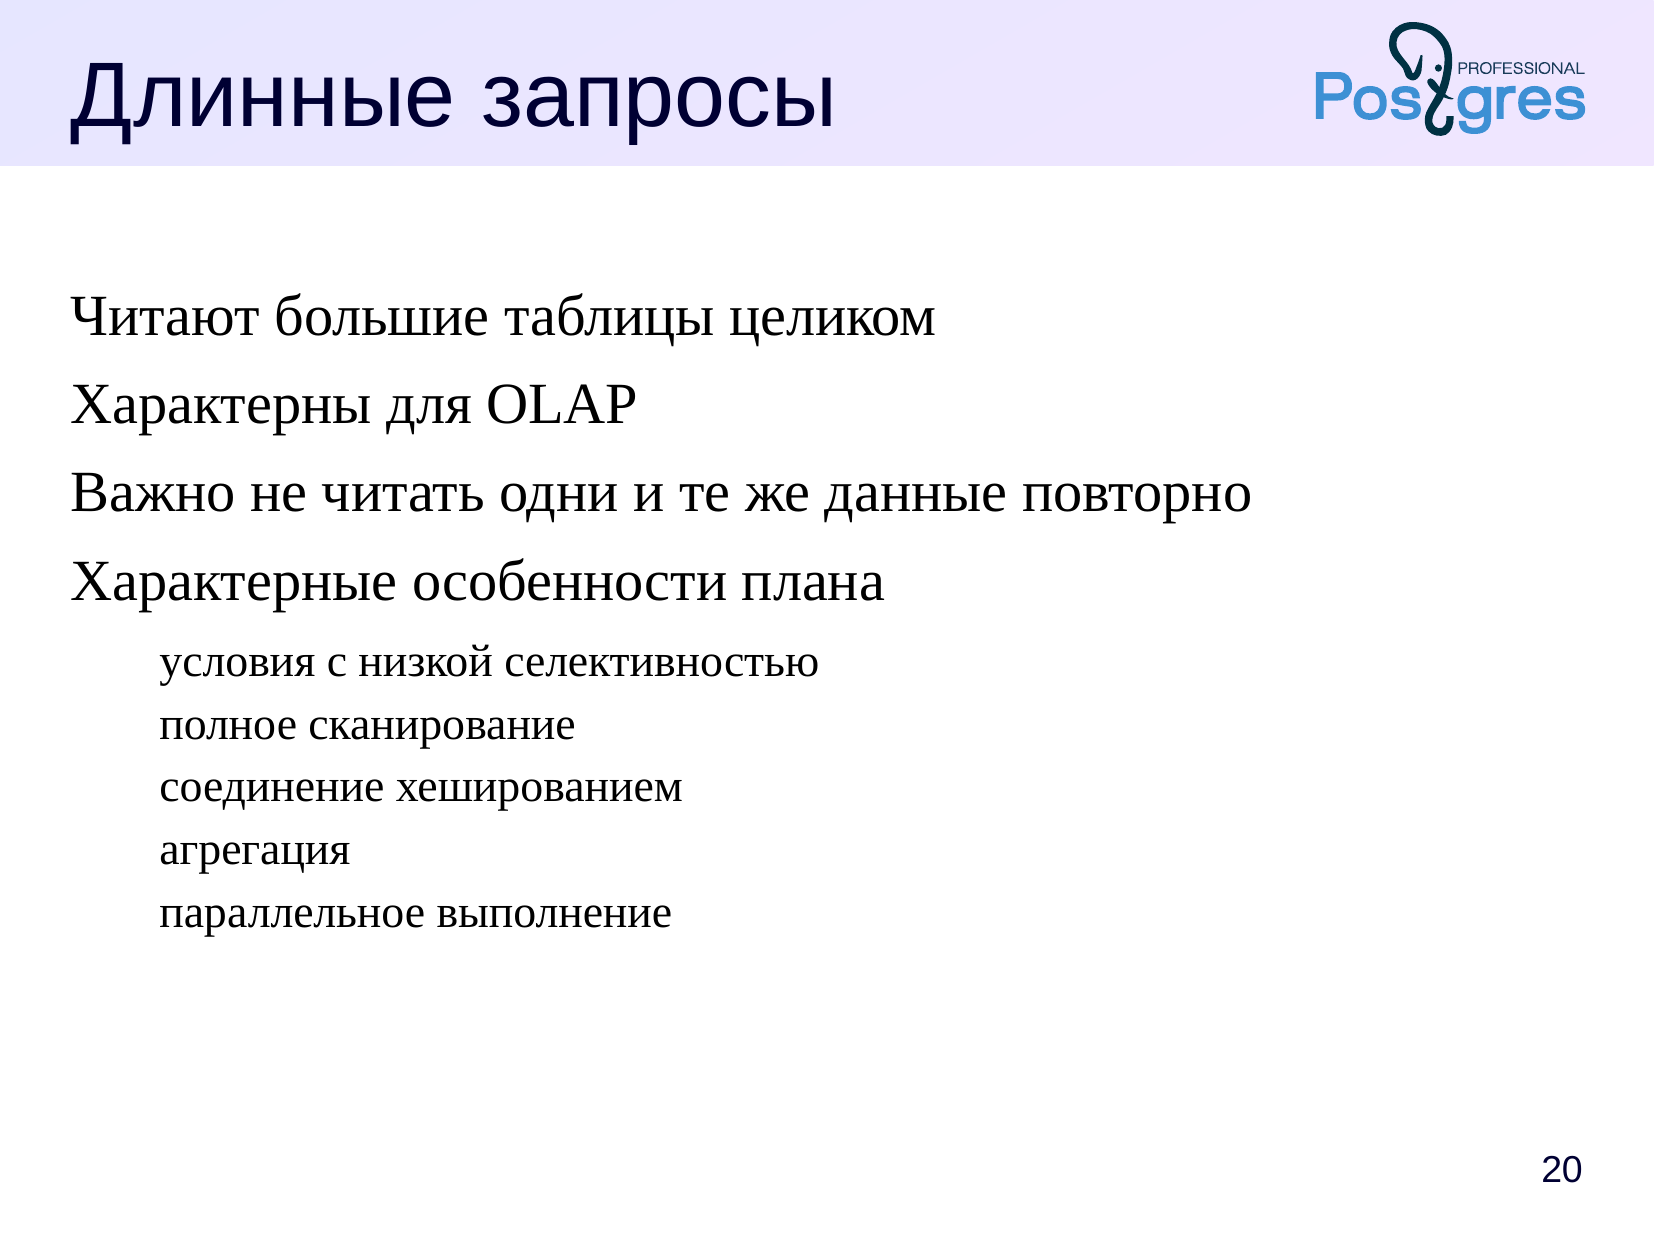

# Длинные запросы
Читают большие таблицы целиком
Характерны для OLAP
Важно не читать одни и те же данные повторно
Характерные особенности плана
условия с низкой селективностью
полное сканирование
соединение хешированием
агрегация
параллельное выполнение